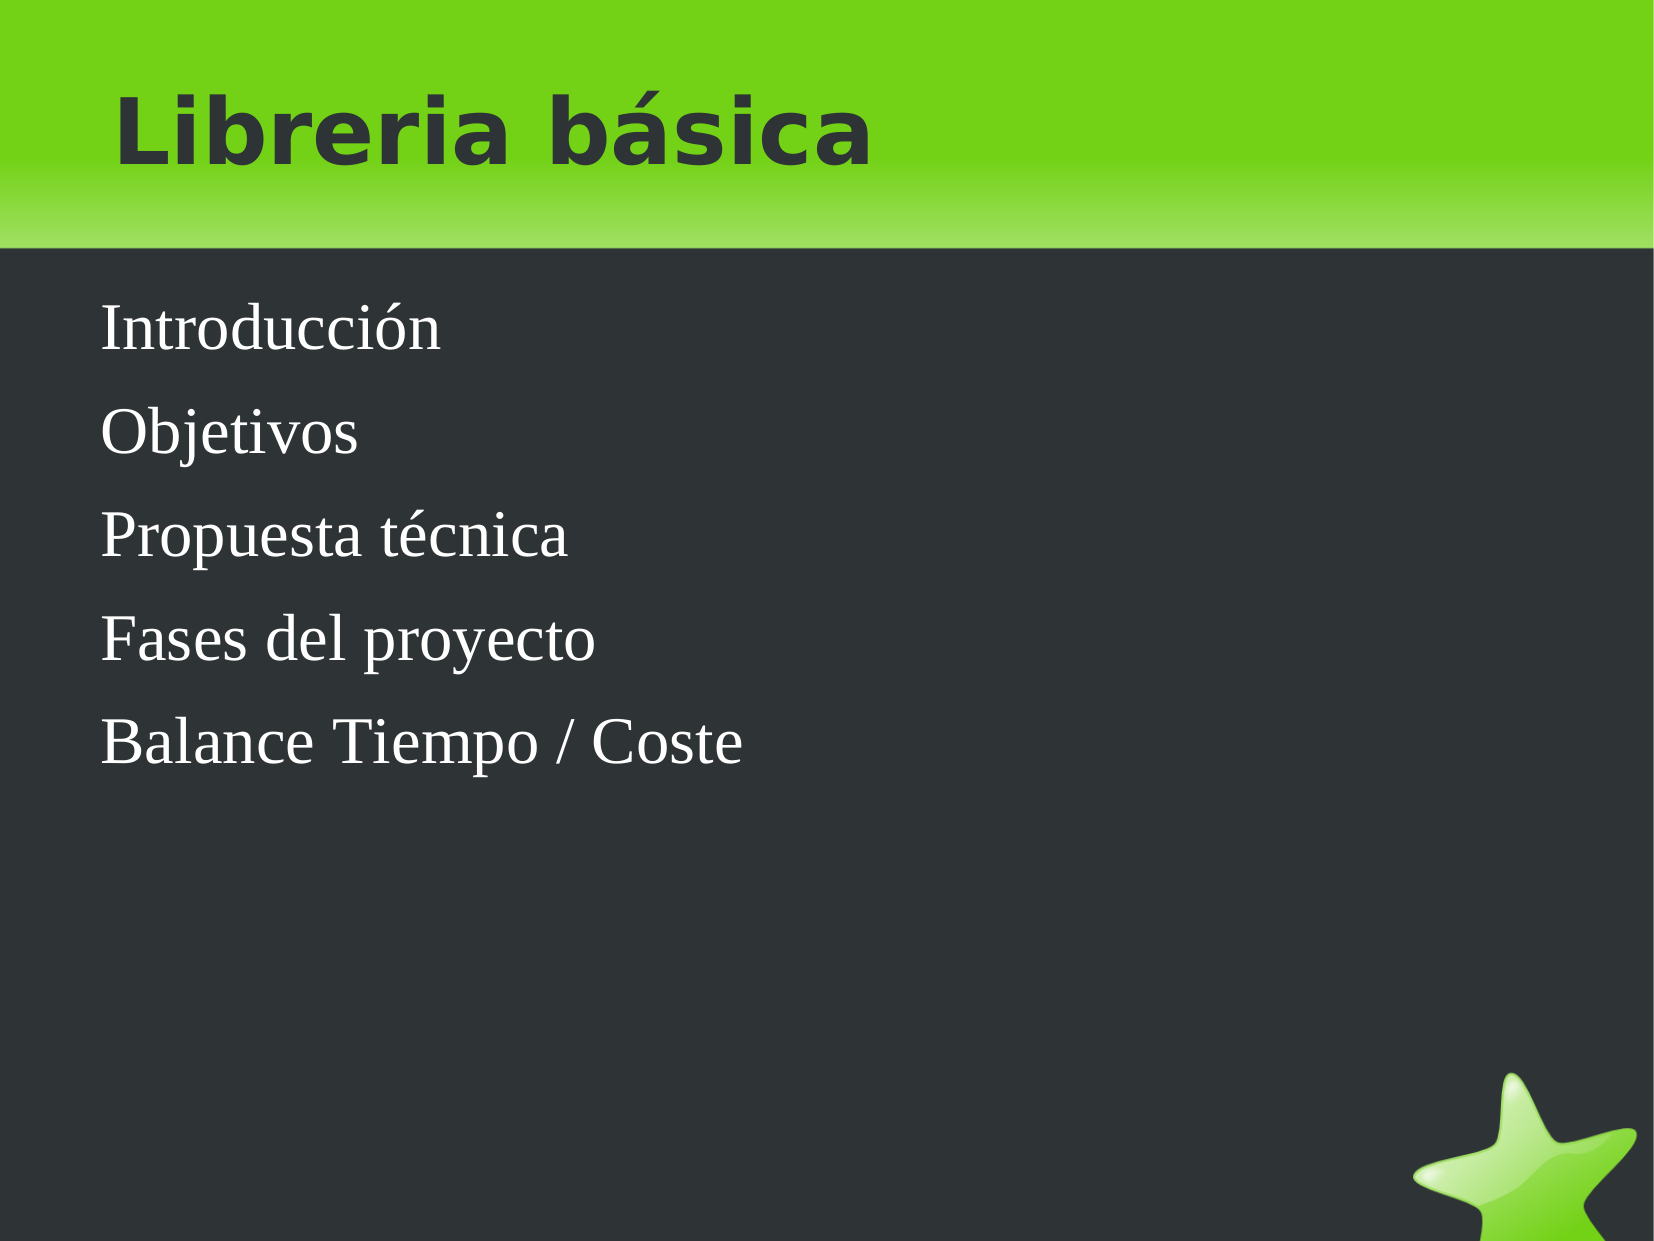

# Libreria básica
Introducción
Objetivos
Propuesta técnica
Fases del proyecto
Balance Tiempo / Coste